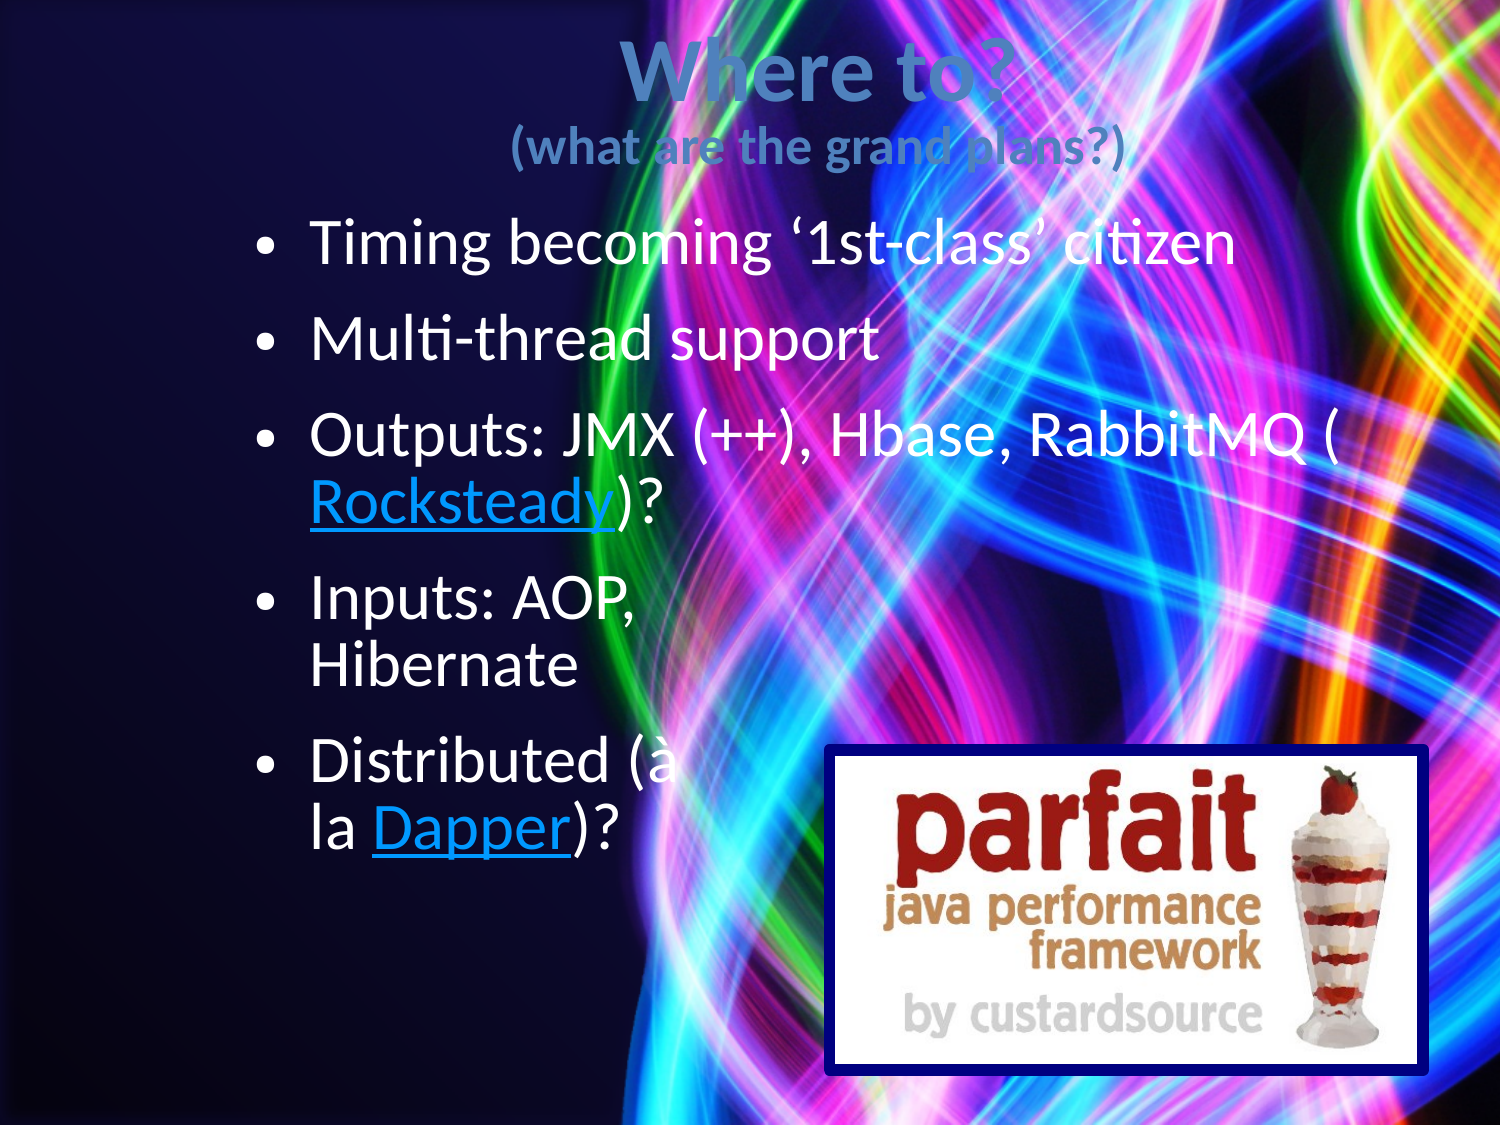

# Where to? (what are the grand plans?)
Timing becoming ‘1st-class’ citizen
Multi-thread support
Outputs: JMX (++), Hbase, RabbitMQ (Rocksteady)?
Inputs: AOP,
Hibernate
Distributed (à
la Dapper)?